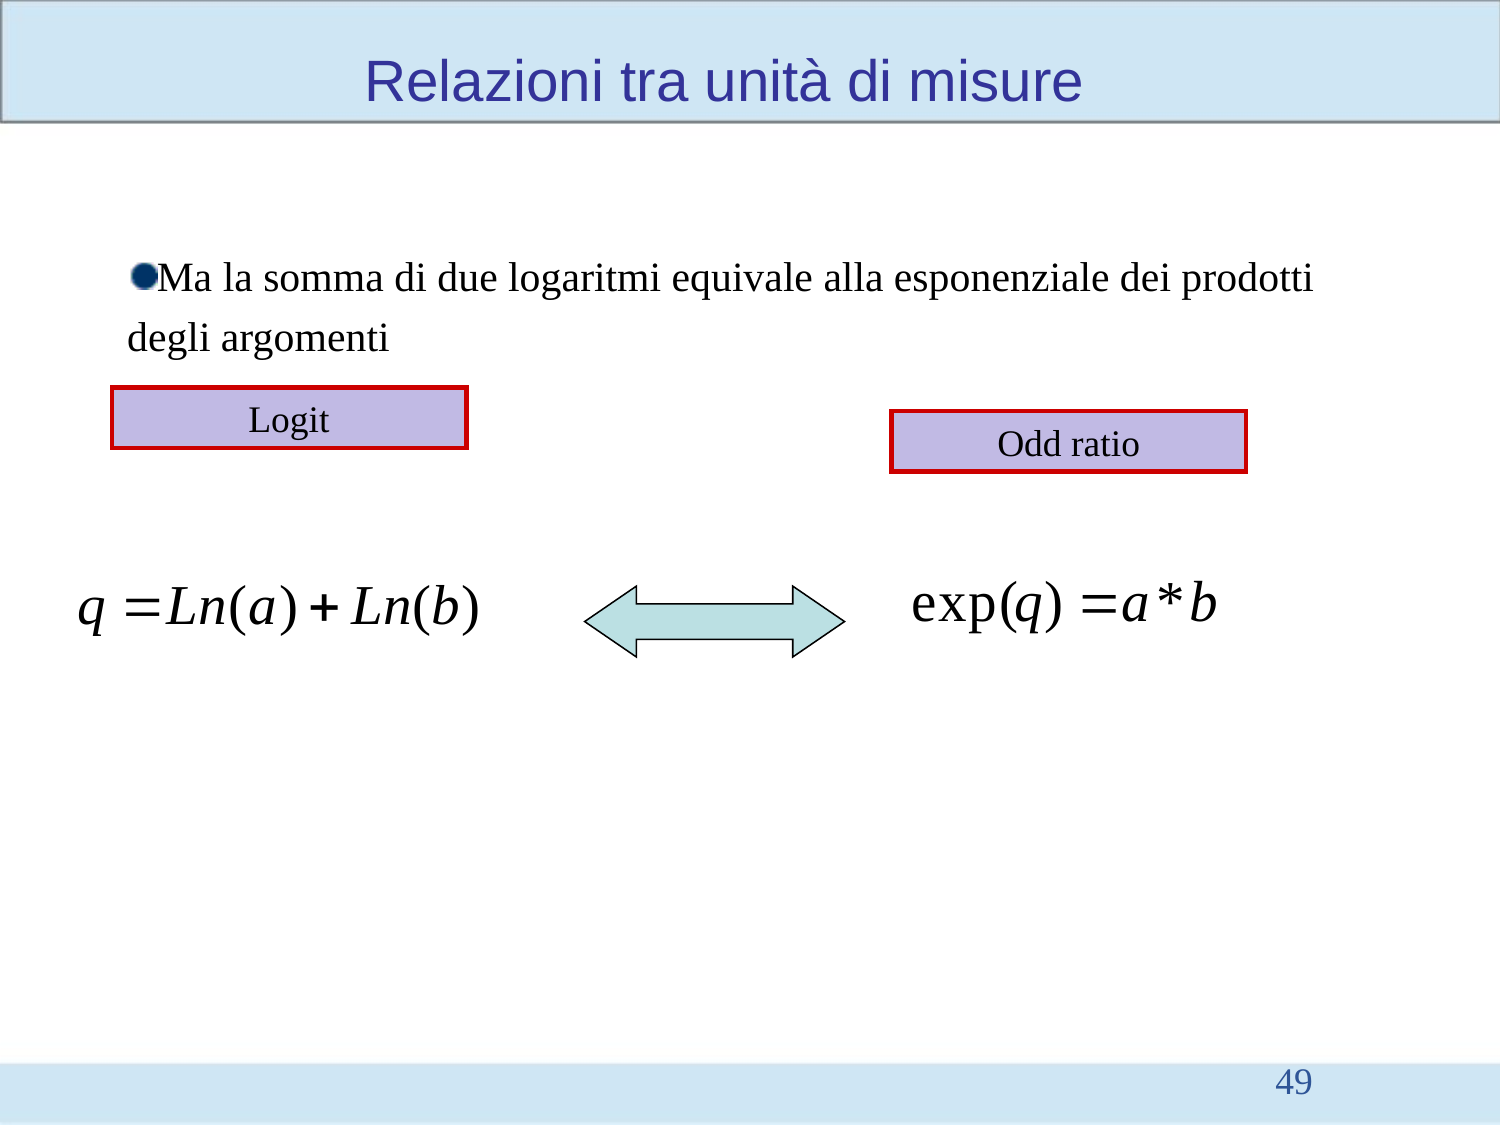

Relazioni tra unità di misure
Ma la somma di due logaritmi equivale alla esponenziale dei prodotti degli argomenti
Logit
Odd ratio